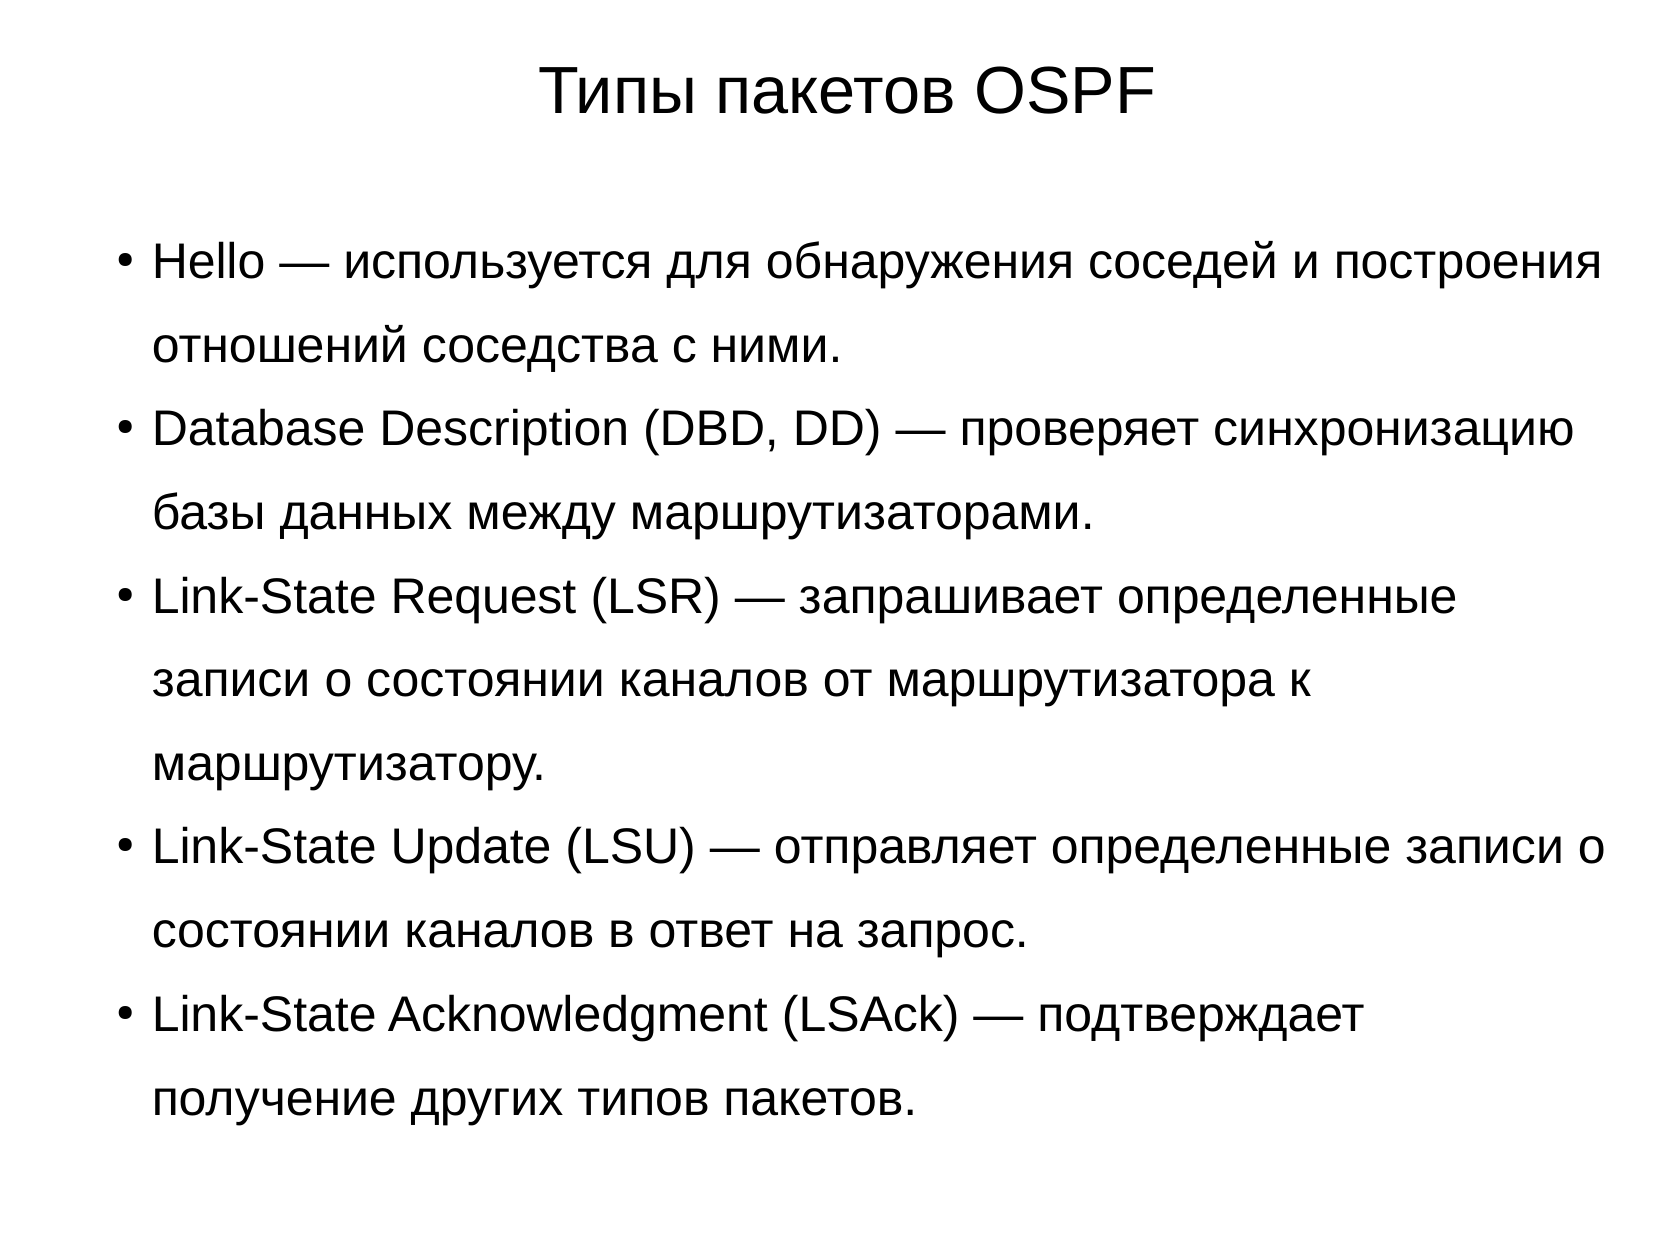

# Типы пакетов OSPF
Hello — используется для обнаружения соседей и построения отношений соседства с ними.
Database Description (DBD, DD) — проверяет синхронизацию базы данных между маршрутизаторами.
Link-State Request (LSR) — запрашивает определенные записи о состоянии каналов от маршрутизатора к маршрутизатору.
Link-State Update (LSU) — отправляет определенные записи о состоянии каналов в ответ на запрос.
Link-State Acknowledgment (LSAck) — подтверждает получение других типов пакетов.